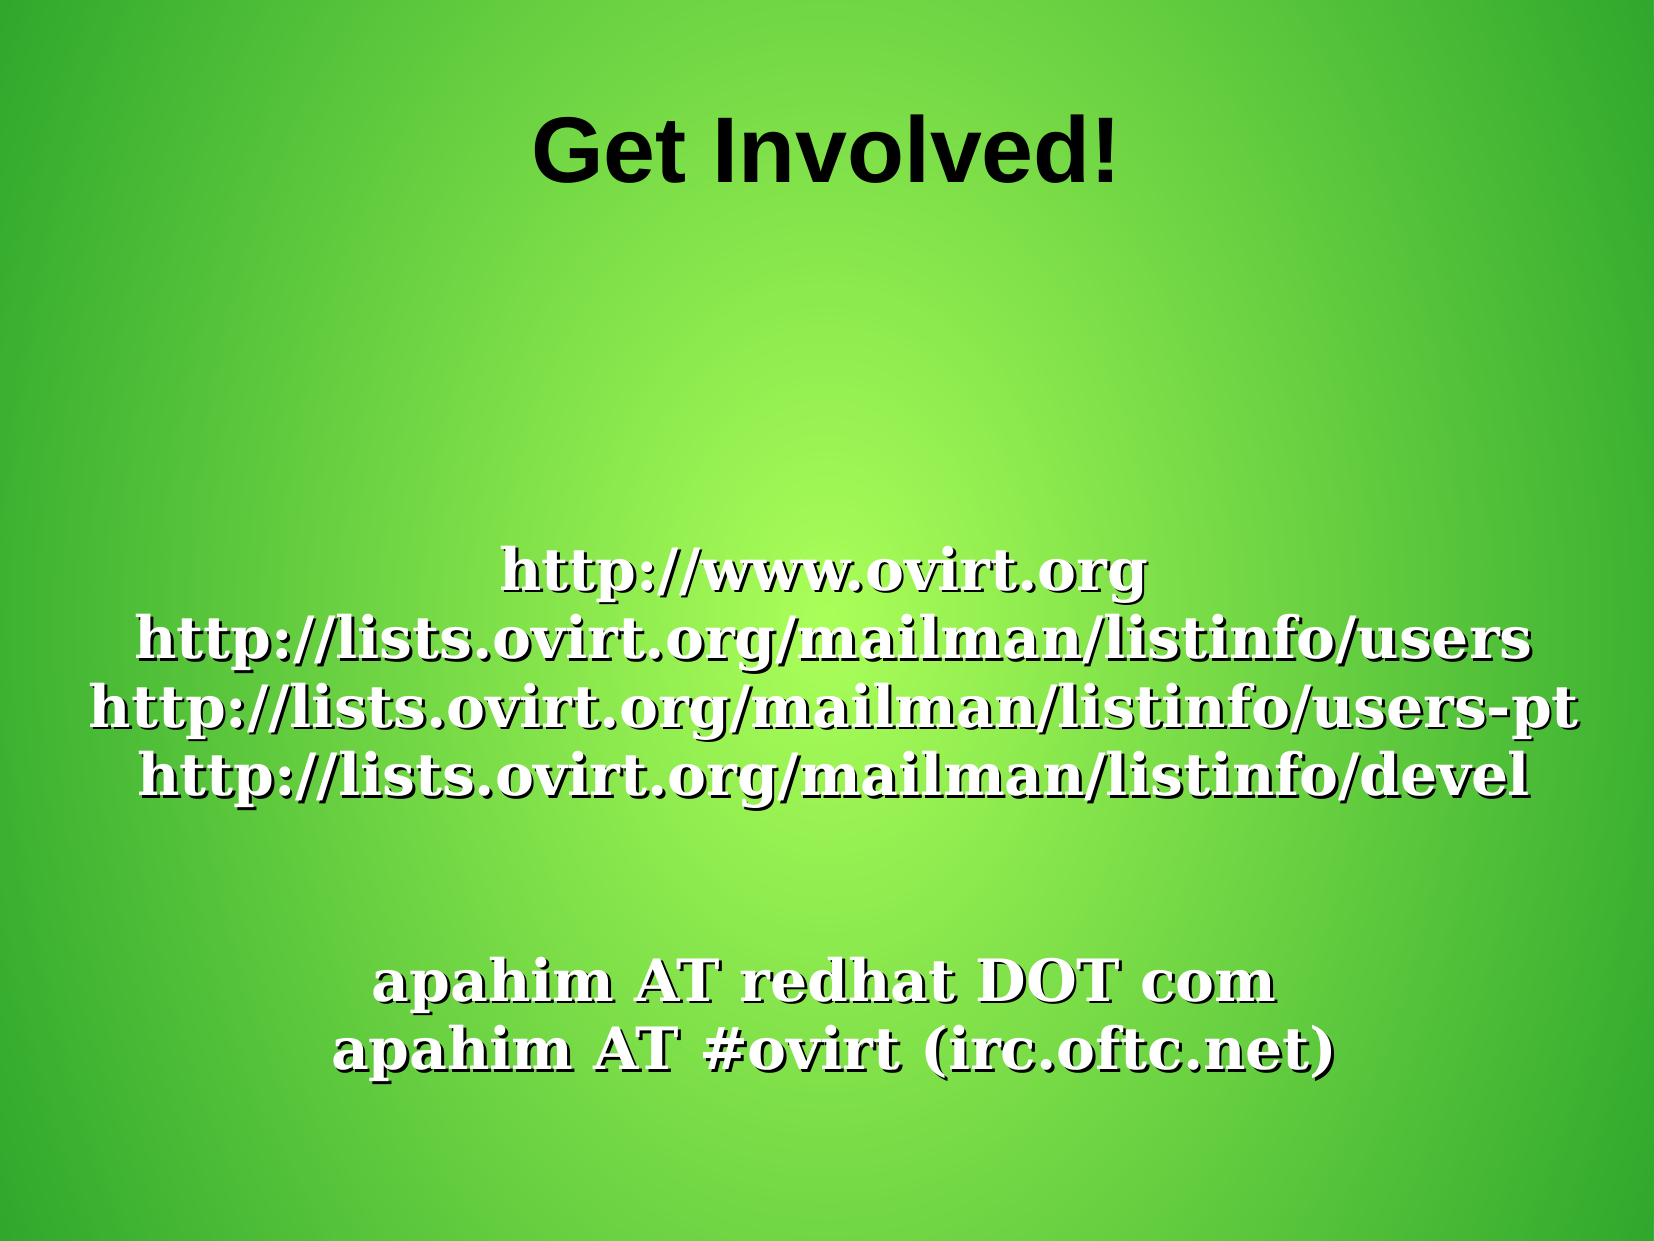

# Get Involved!
http://www.ovirt.org
http://lists.ovirt.org/mailman/listinfo/users
http://lists.ovirt.org/mailman/listinfo/users-pt
http://lists.ovirt.org/mailman/listinfo/devel
apahim AT redhat DOT com
apahim AT #ovirt (irc.oftc.net)